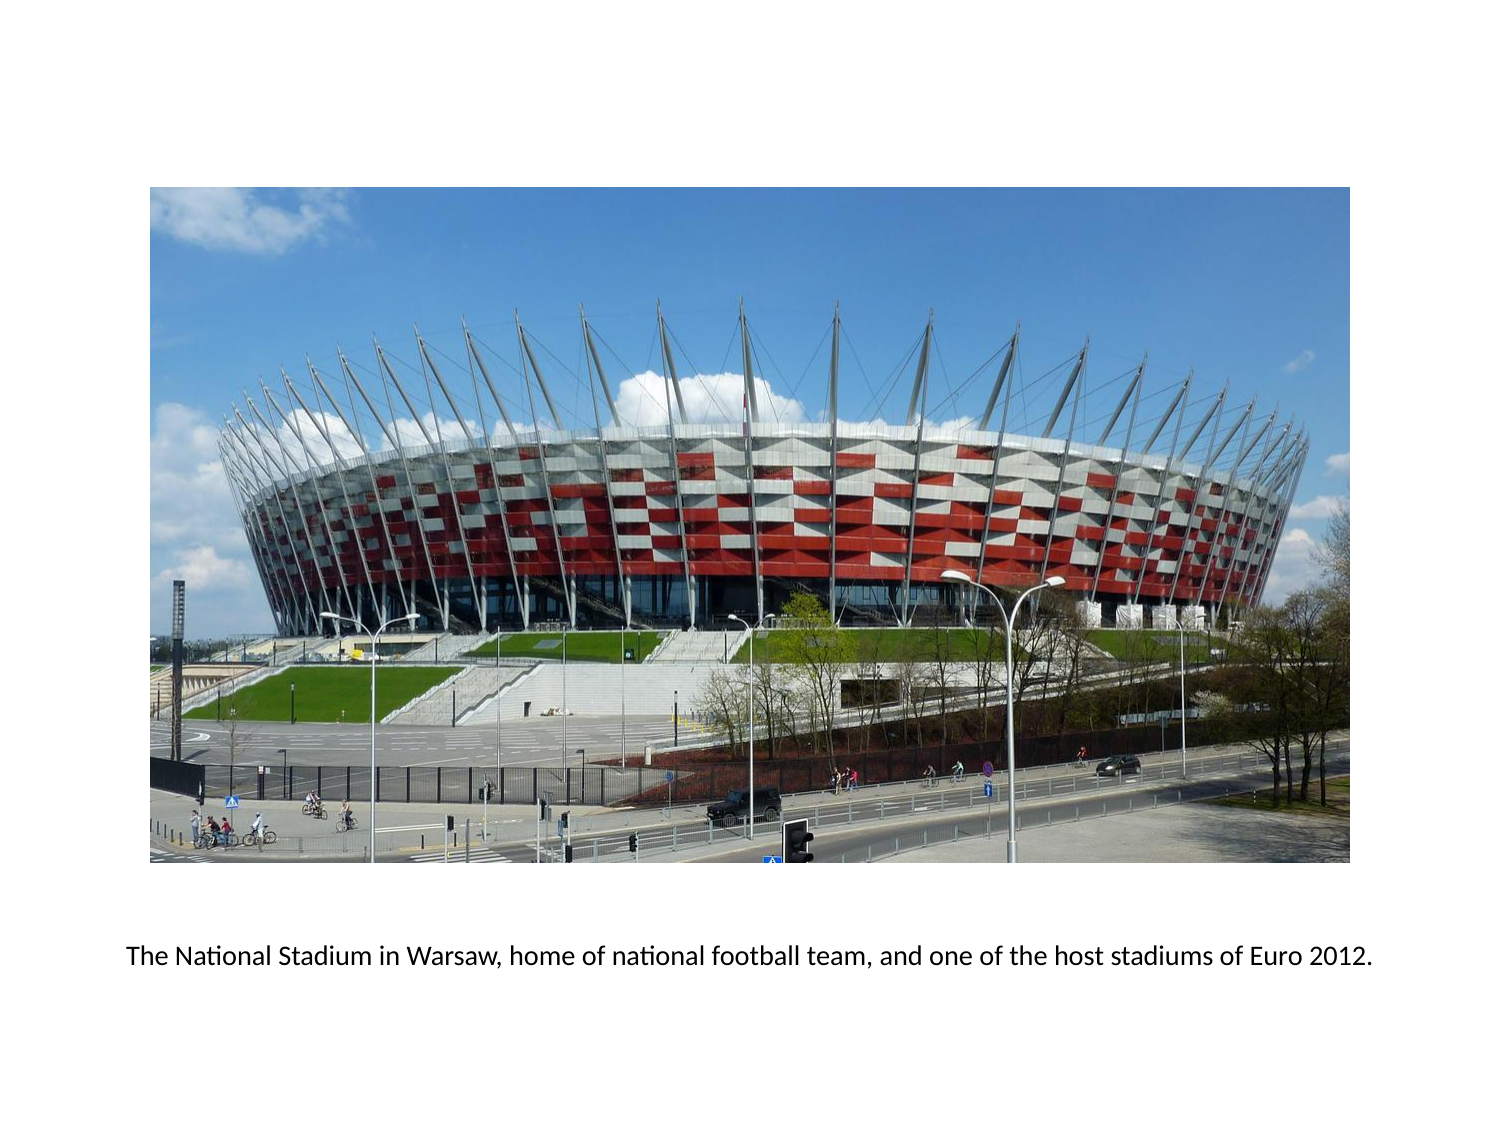

The National Stadium in Warsaw, home of national football team, and one of the host stadiums of Euro 2012.